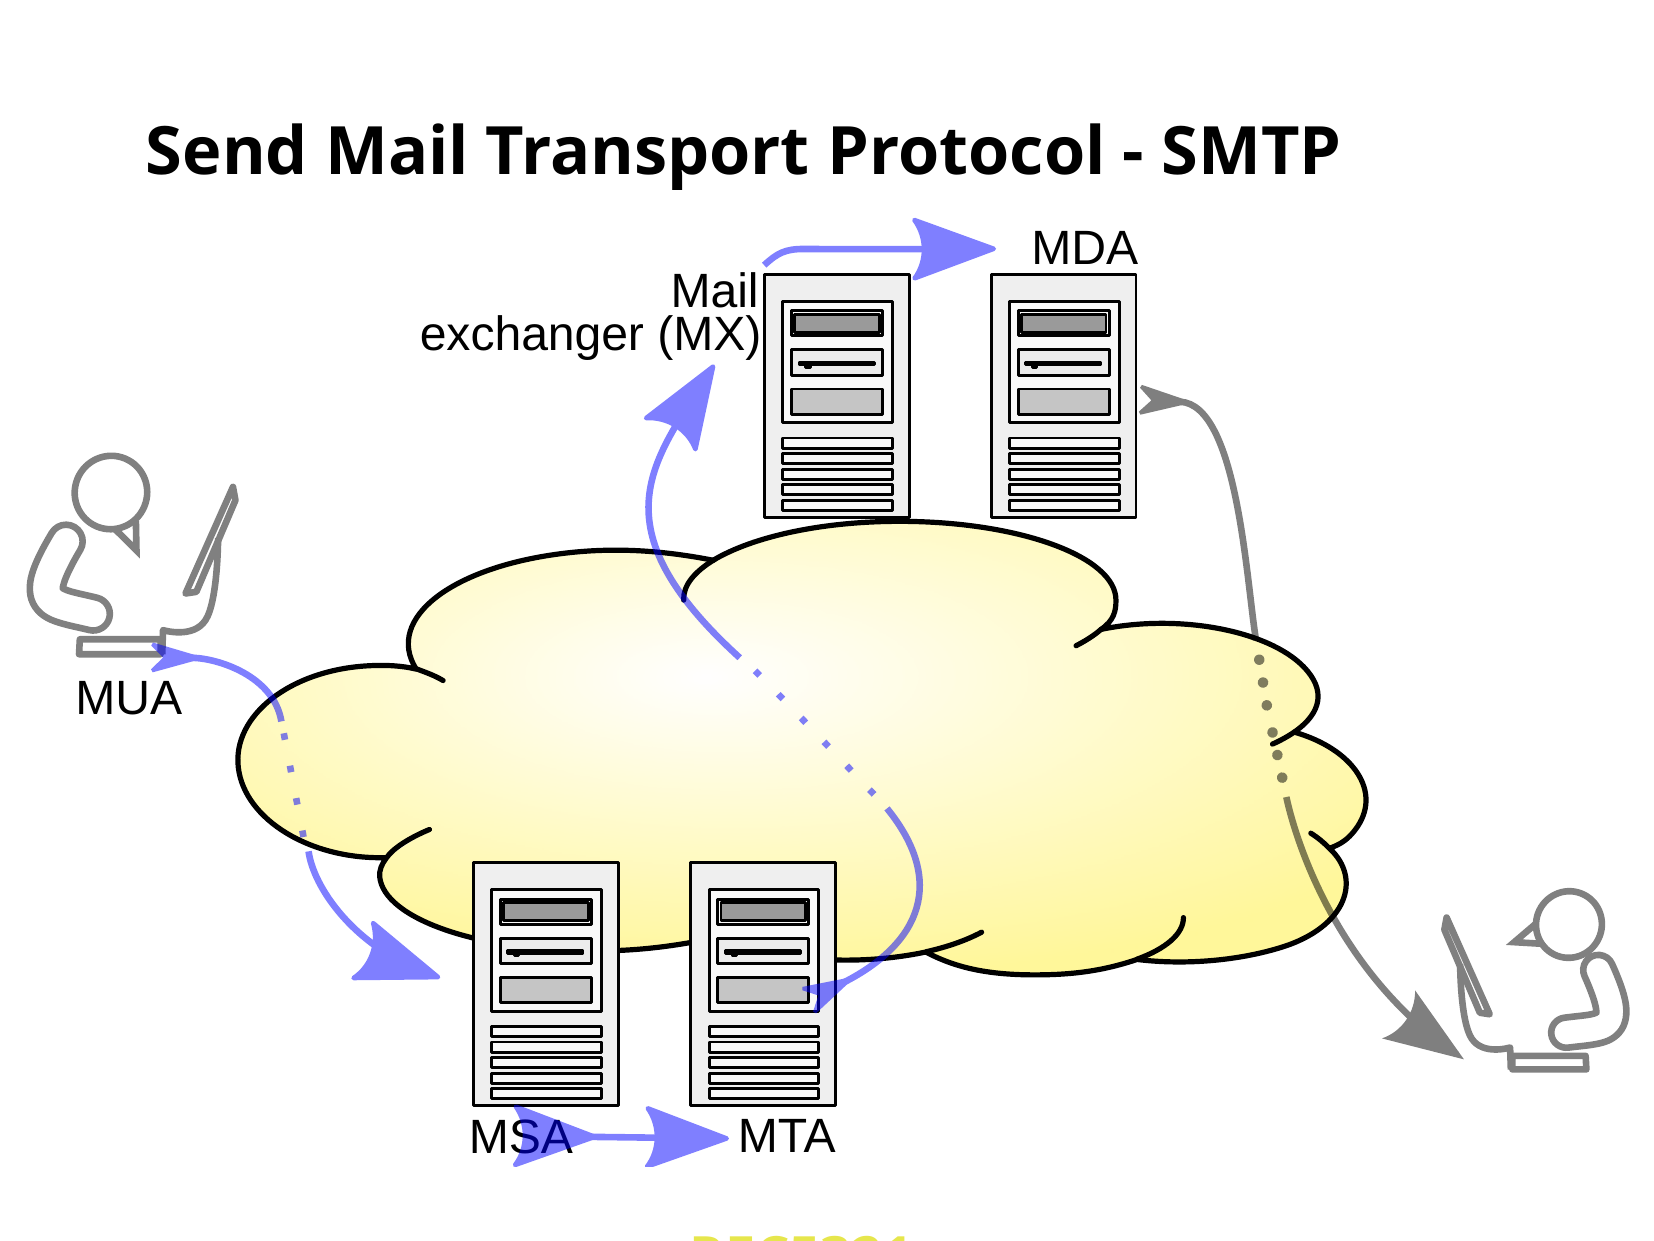

# Send Mail Transport Protocol - SMTP
RFC5321